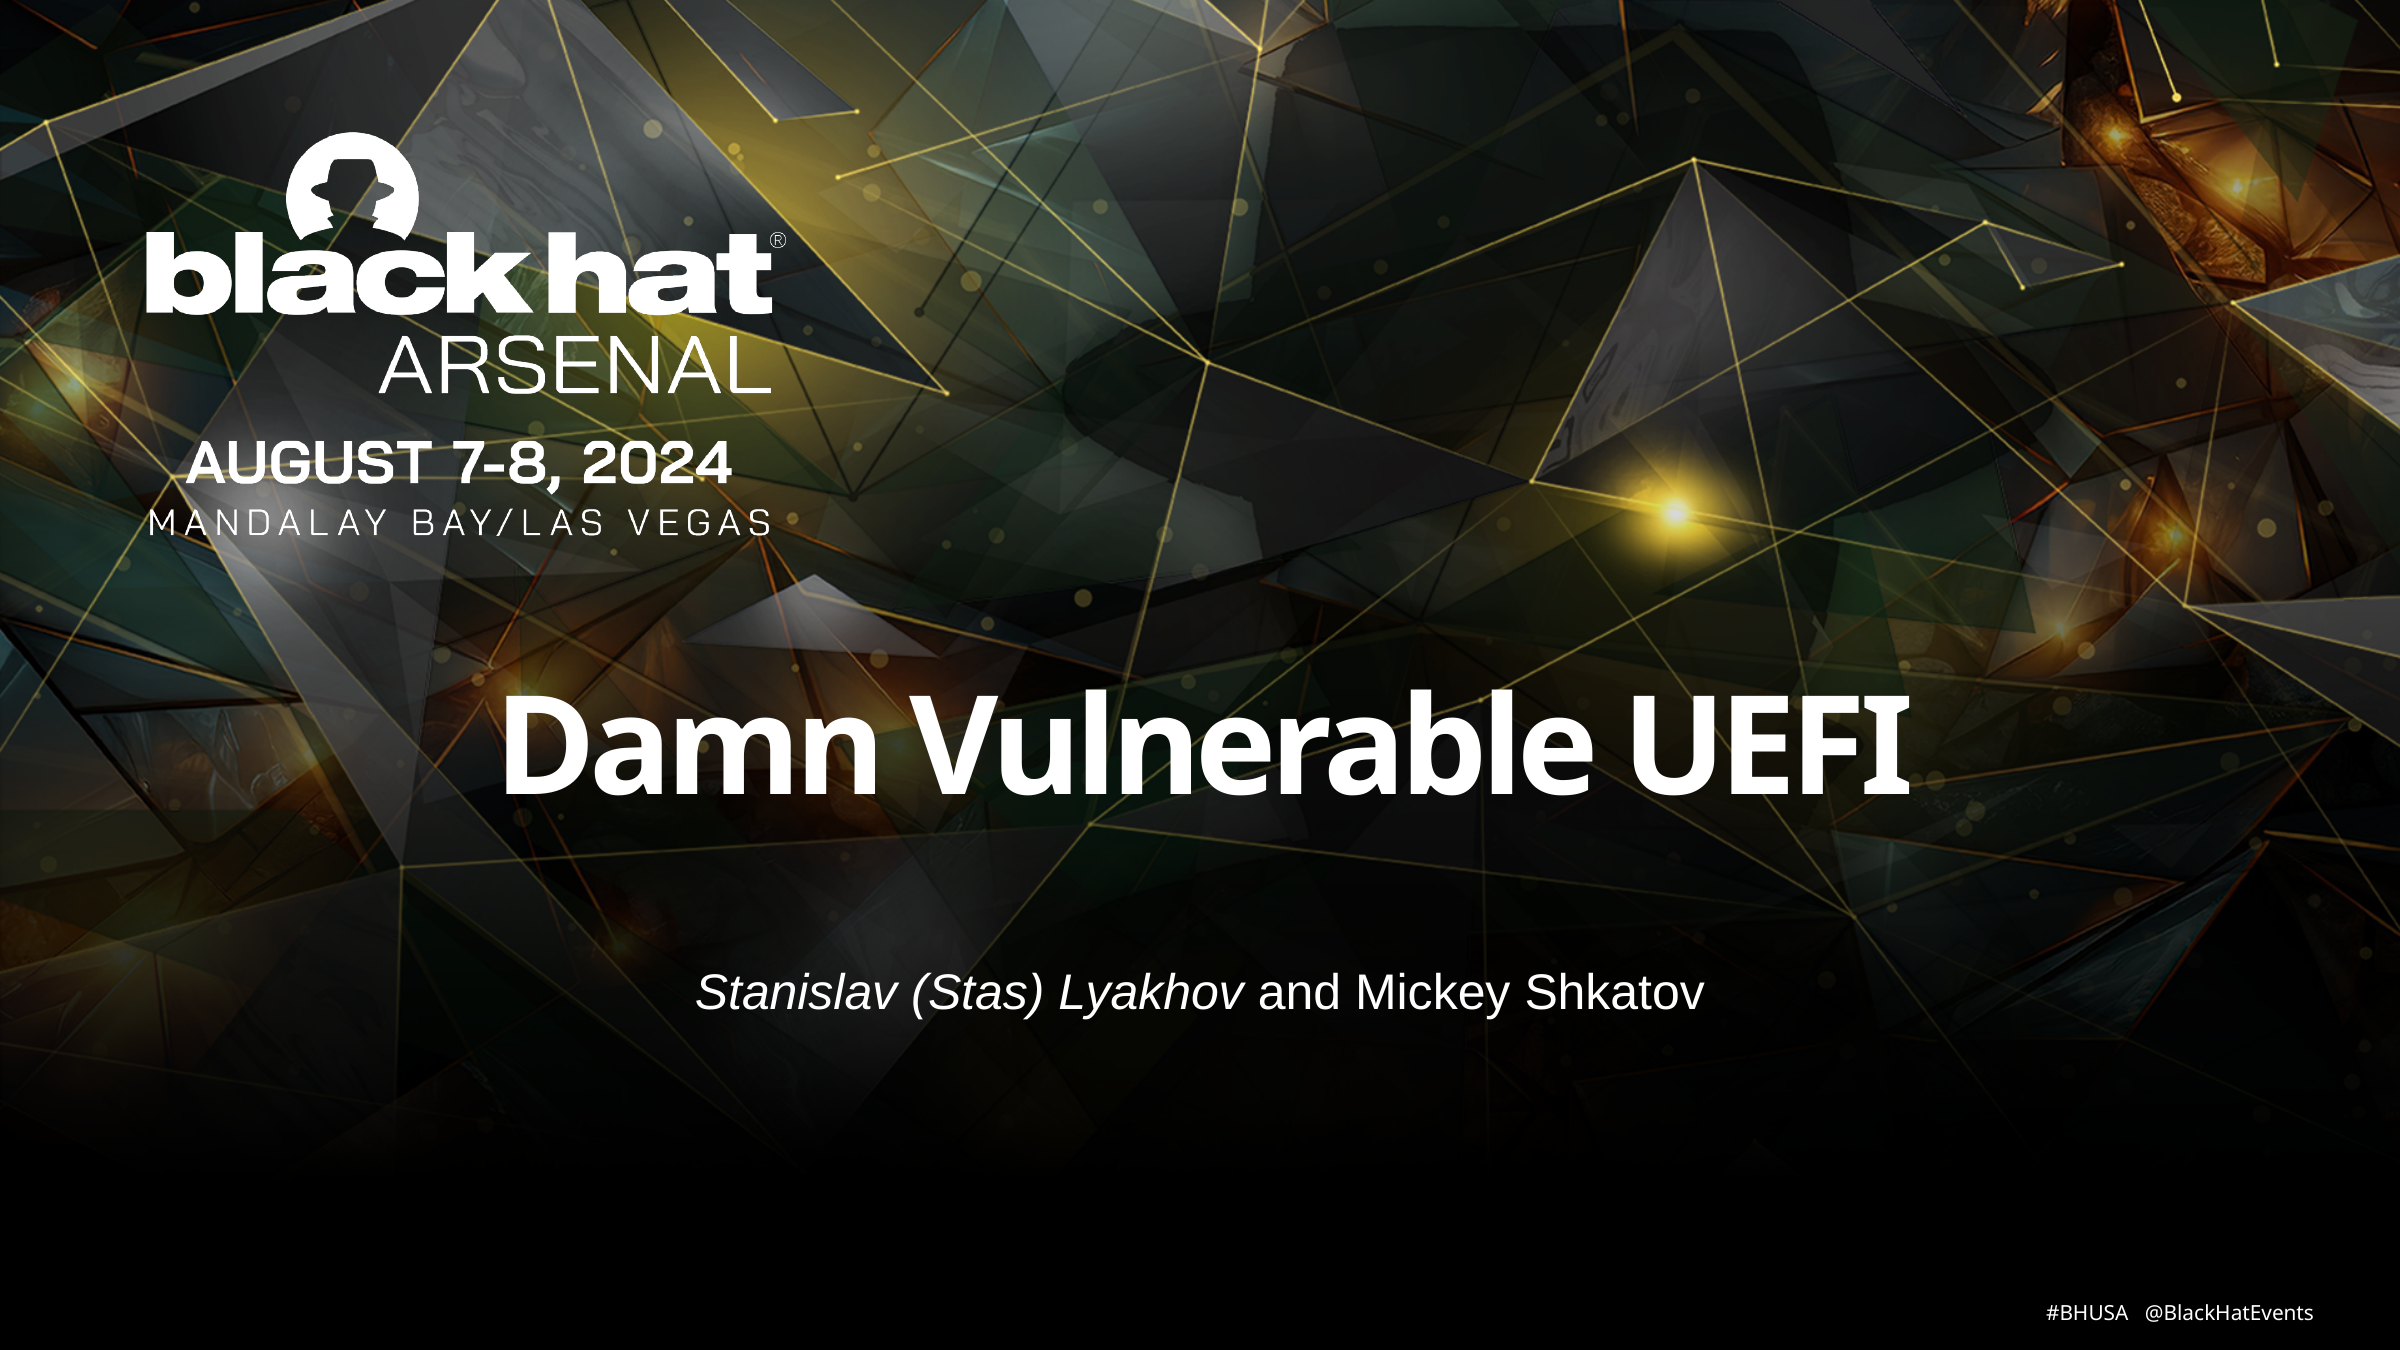

Damn Vulnerable UEFI
Stanislav (Stas) Lyakhov and Mickey Shkatov